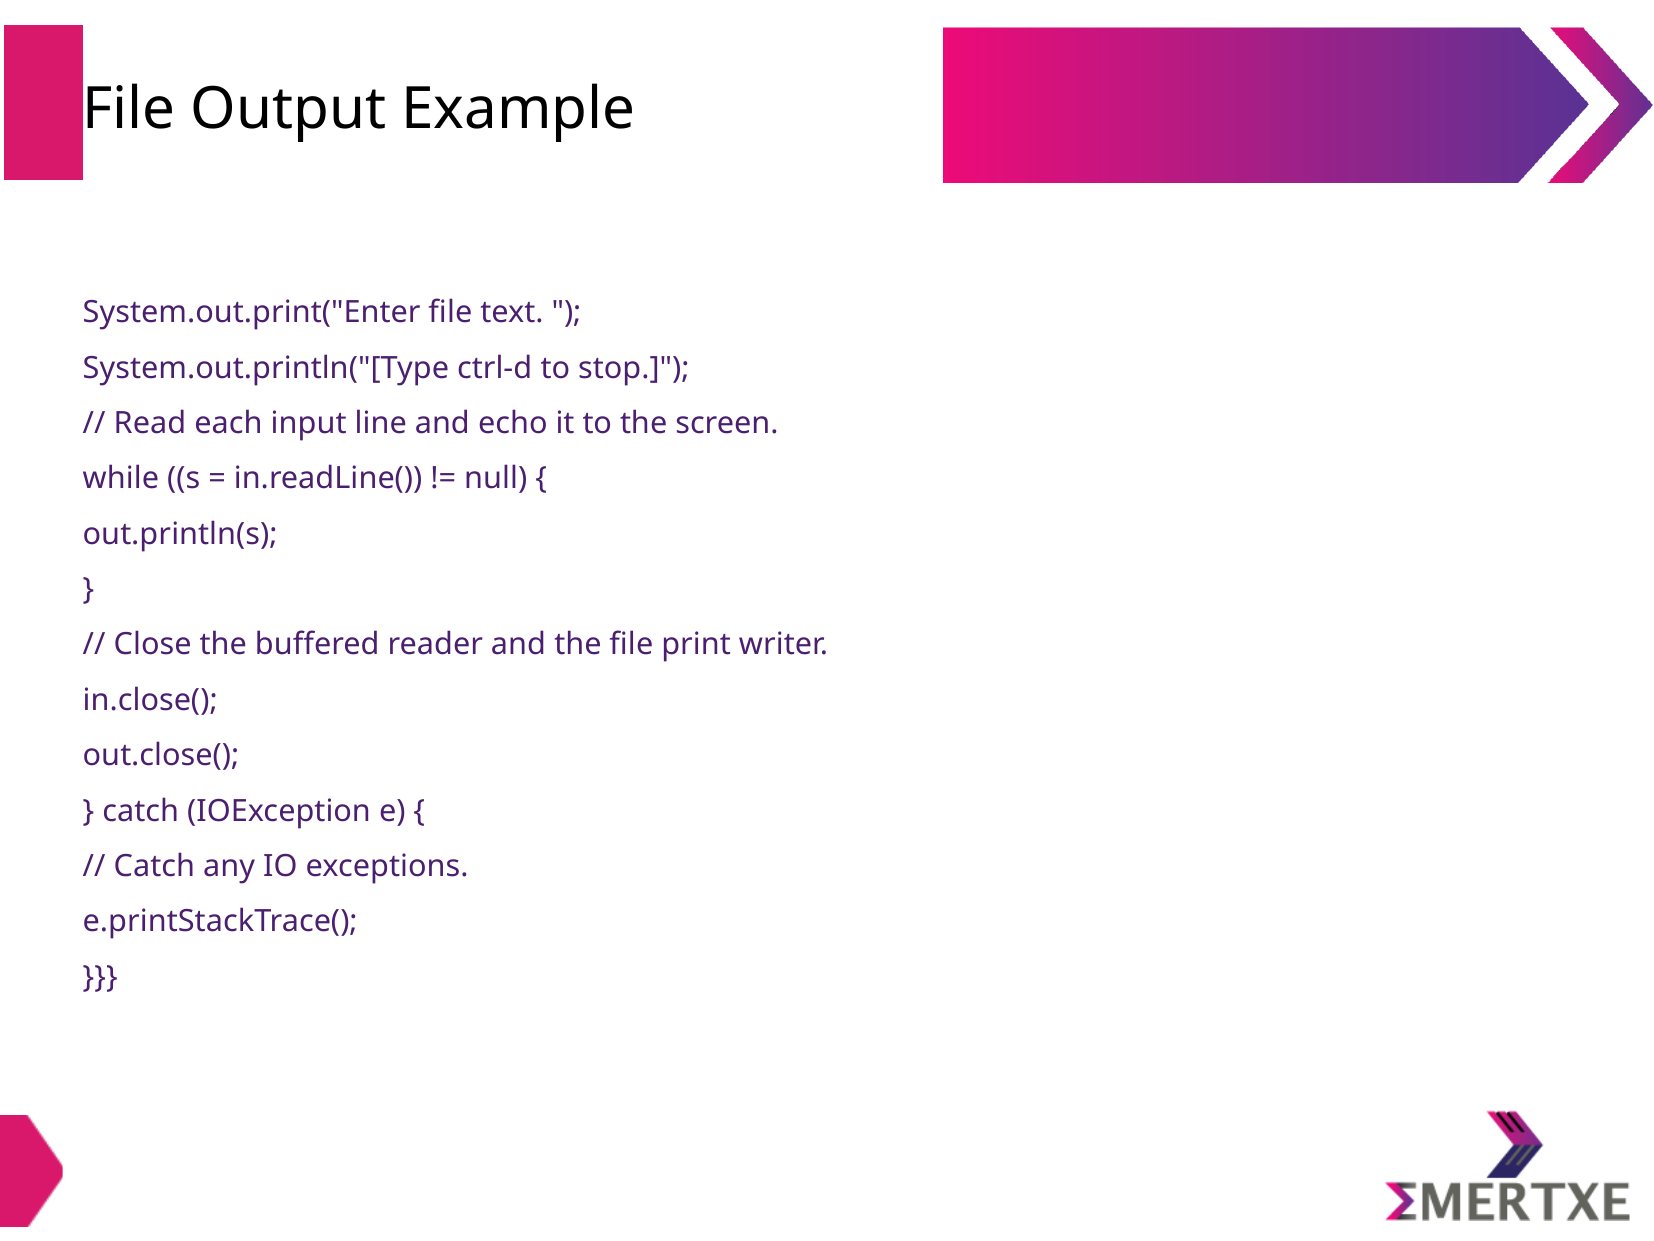

# File Output Example
System.out.print("Enter file text. ");
System.out.println("[Type ctrl-d to stop.]");
// Read each input line and echo it to the screen.
while ((s = in.readLine()) != null) {
out.println(s);
}
// Close the buffered reader and the file print writer.
in.close();
out.close();
} catch (IOException e) {
// Catch any IO exceptions.
e.printStackTrace();
}}}